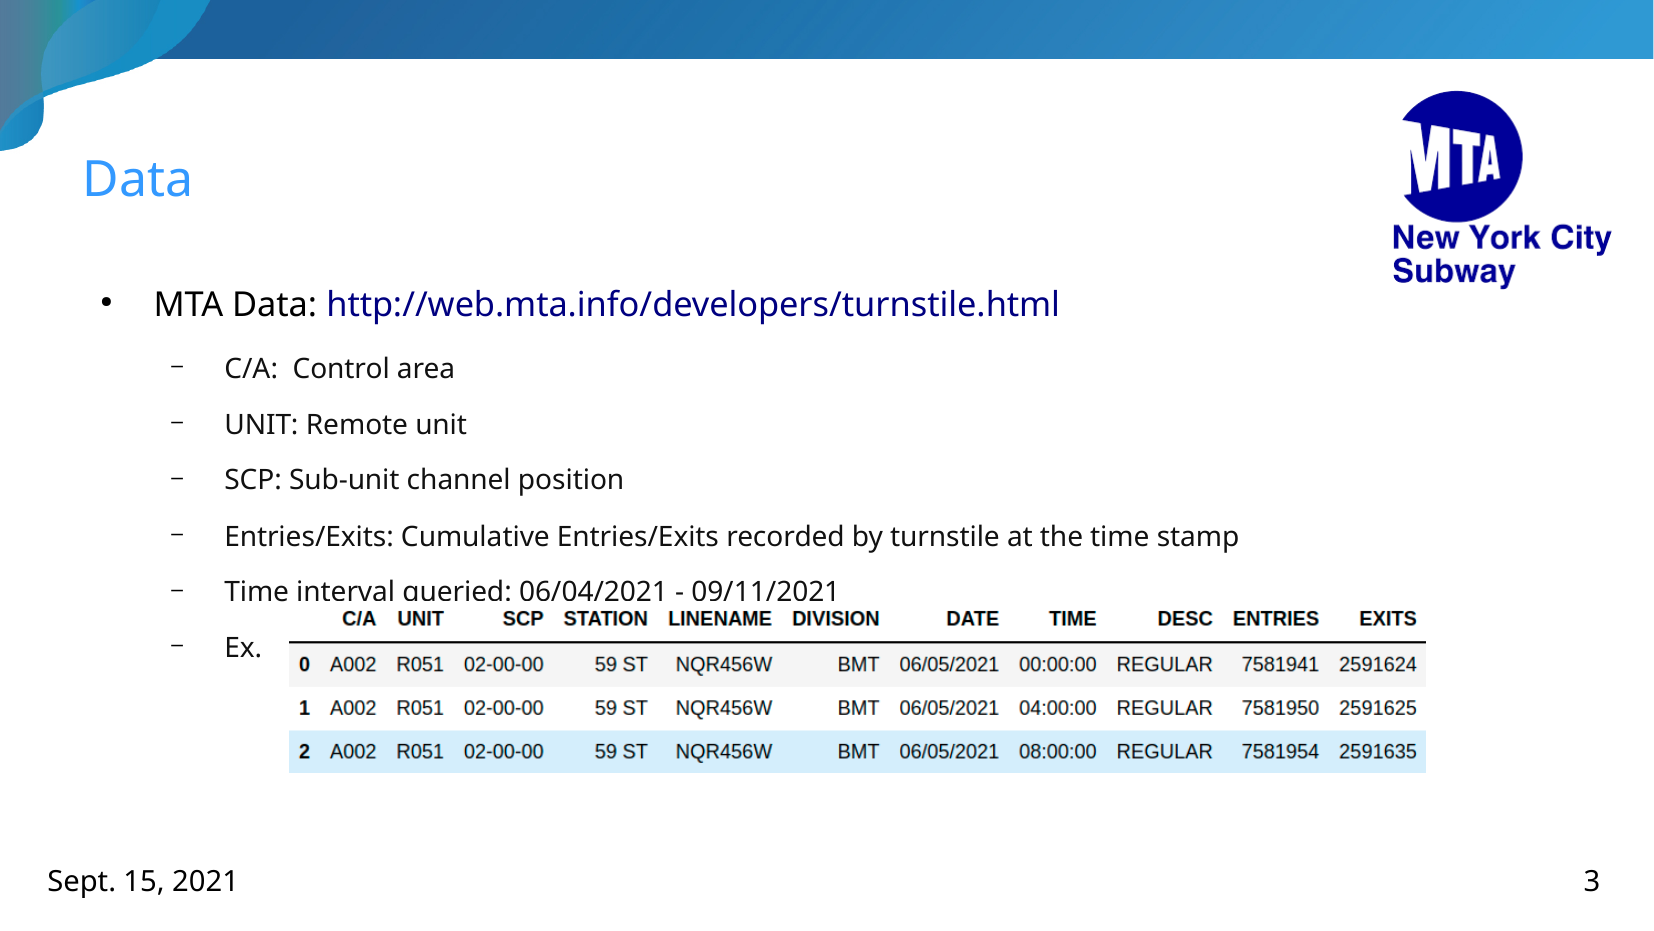

# Data
MTA Data: http://web.mta.info/developers/turnstile.html
C/A: Control area
UNIT: Remote unit
SCP: Sub-unit channel position
Entries/Exits: Cumulative Entries/Exits recorded by turnstile at the time stamp
Time interval queried: 06/04/2021 - 09/11/2021
Ex.
Sept. 15, 2021
3